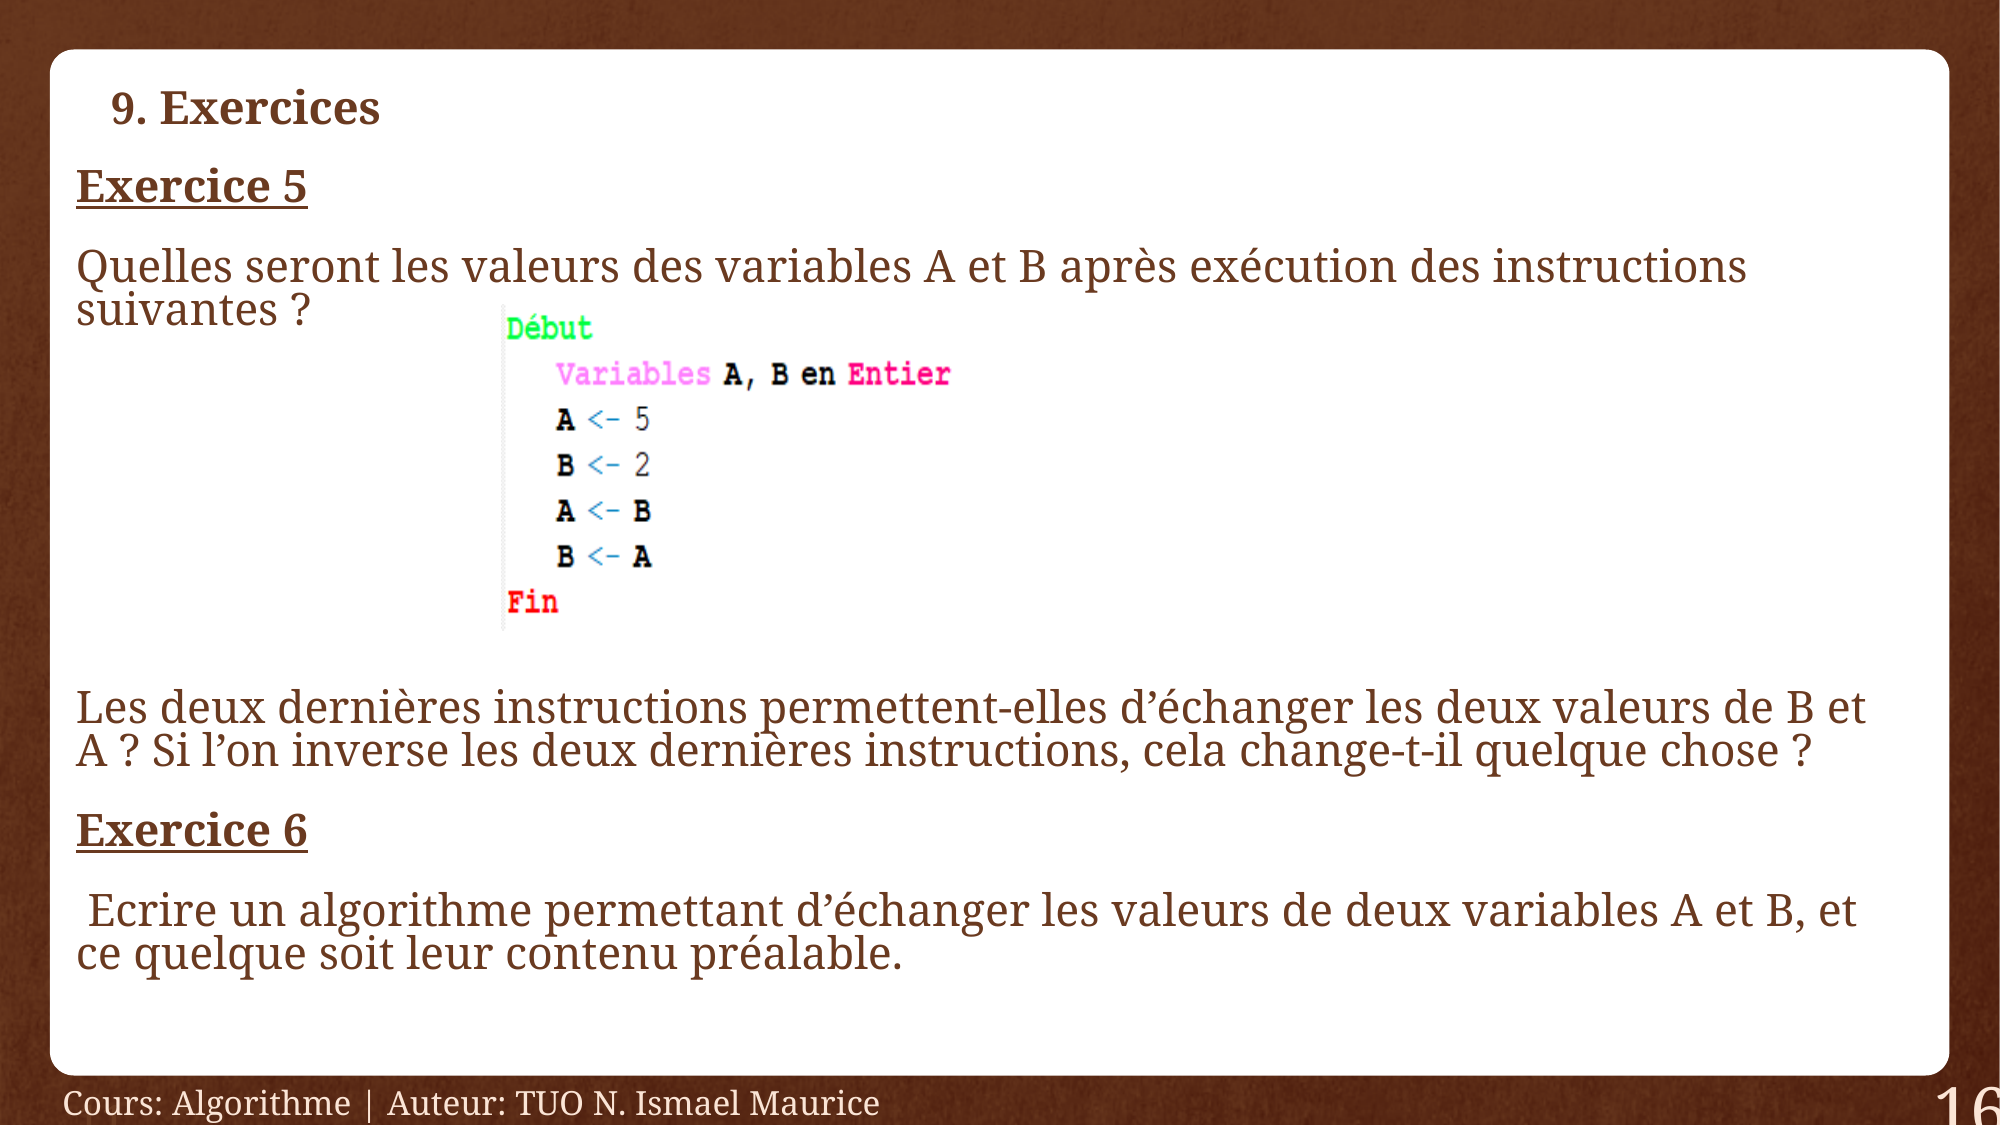

9. Exercices
# Exercice 5
Quelles seront les valeurs des variables A et B après exécution des instructions suivantes ?
Les deux dernières instructions permettent-elles d’échanger les deux valeurs de B et A ? Si l’on inverse les deux dernières instructions, cela change-t-il quelque chose ?
Exercice 6
 Ecrire un algorithme permettant d’échanger les valeurs de deux variables A et B, et ce quelque soit leur contenu préalable.
Cours: Algorithme | Auteur: TUO N. Ismael Maurice